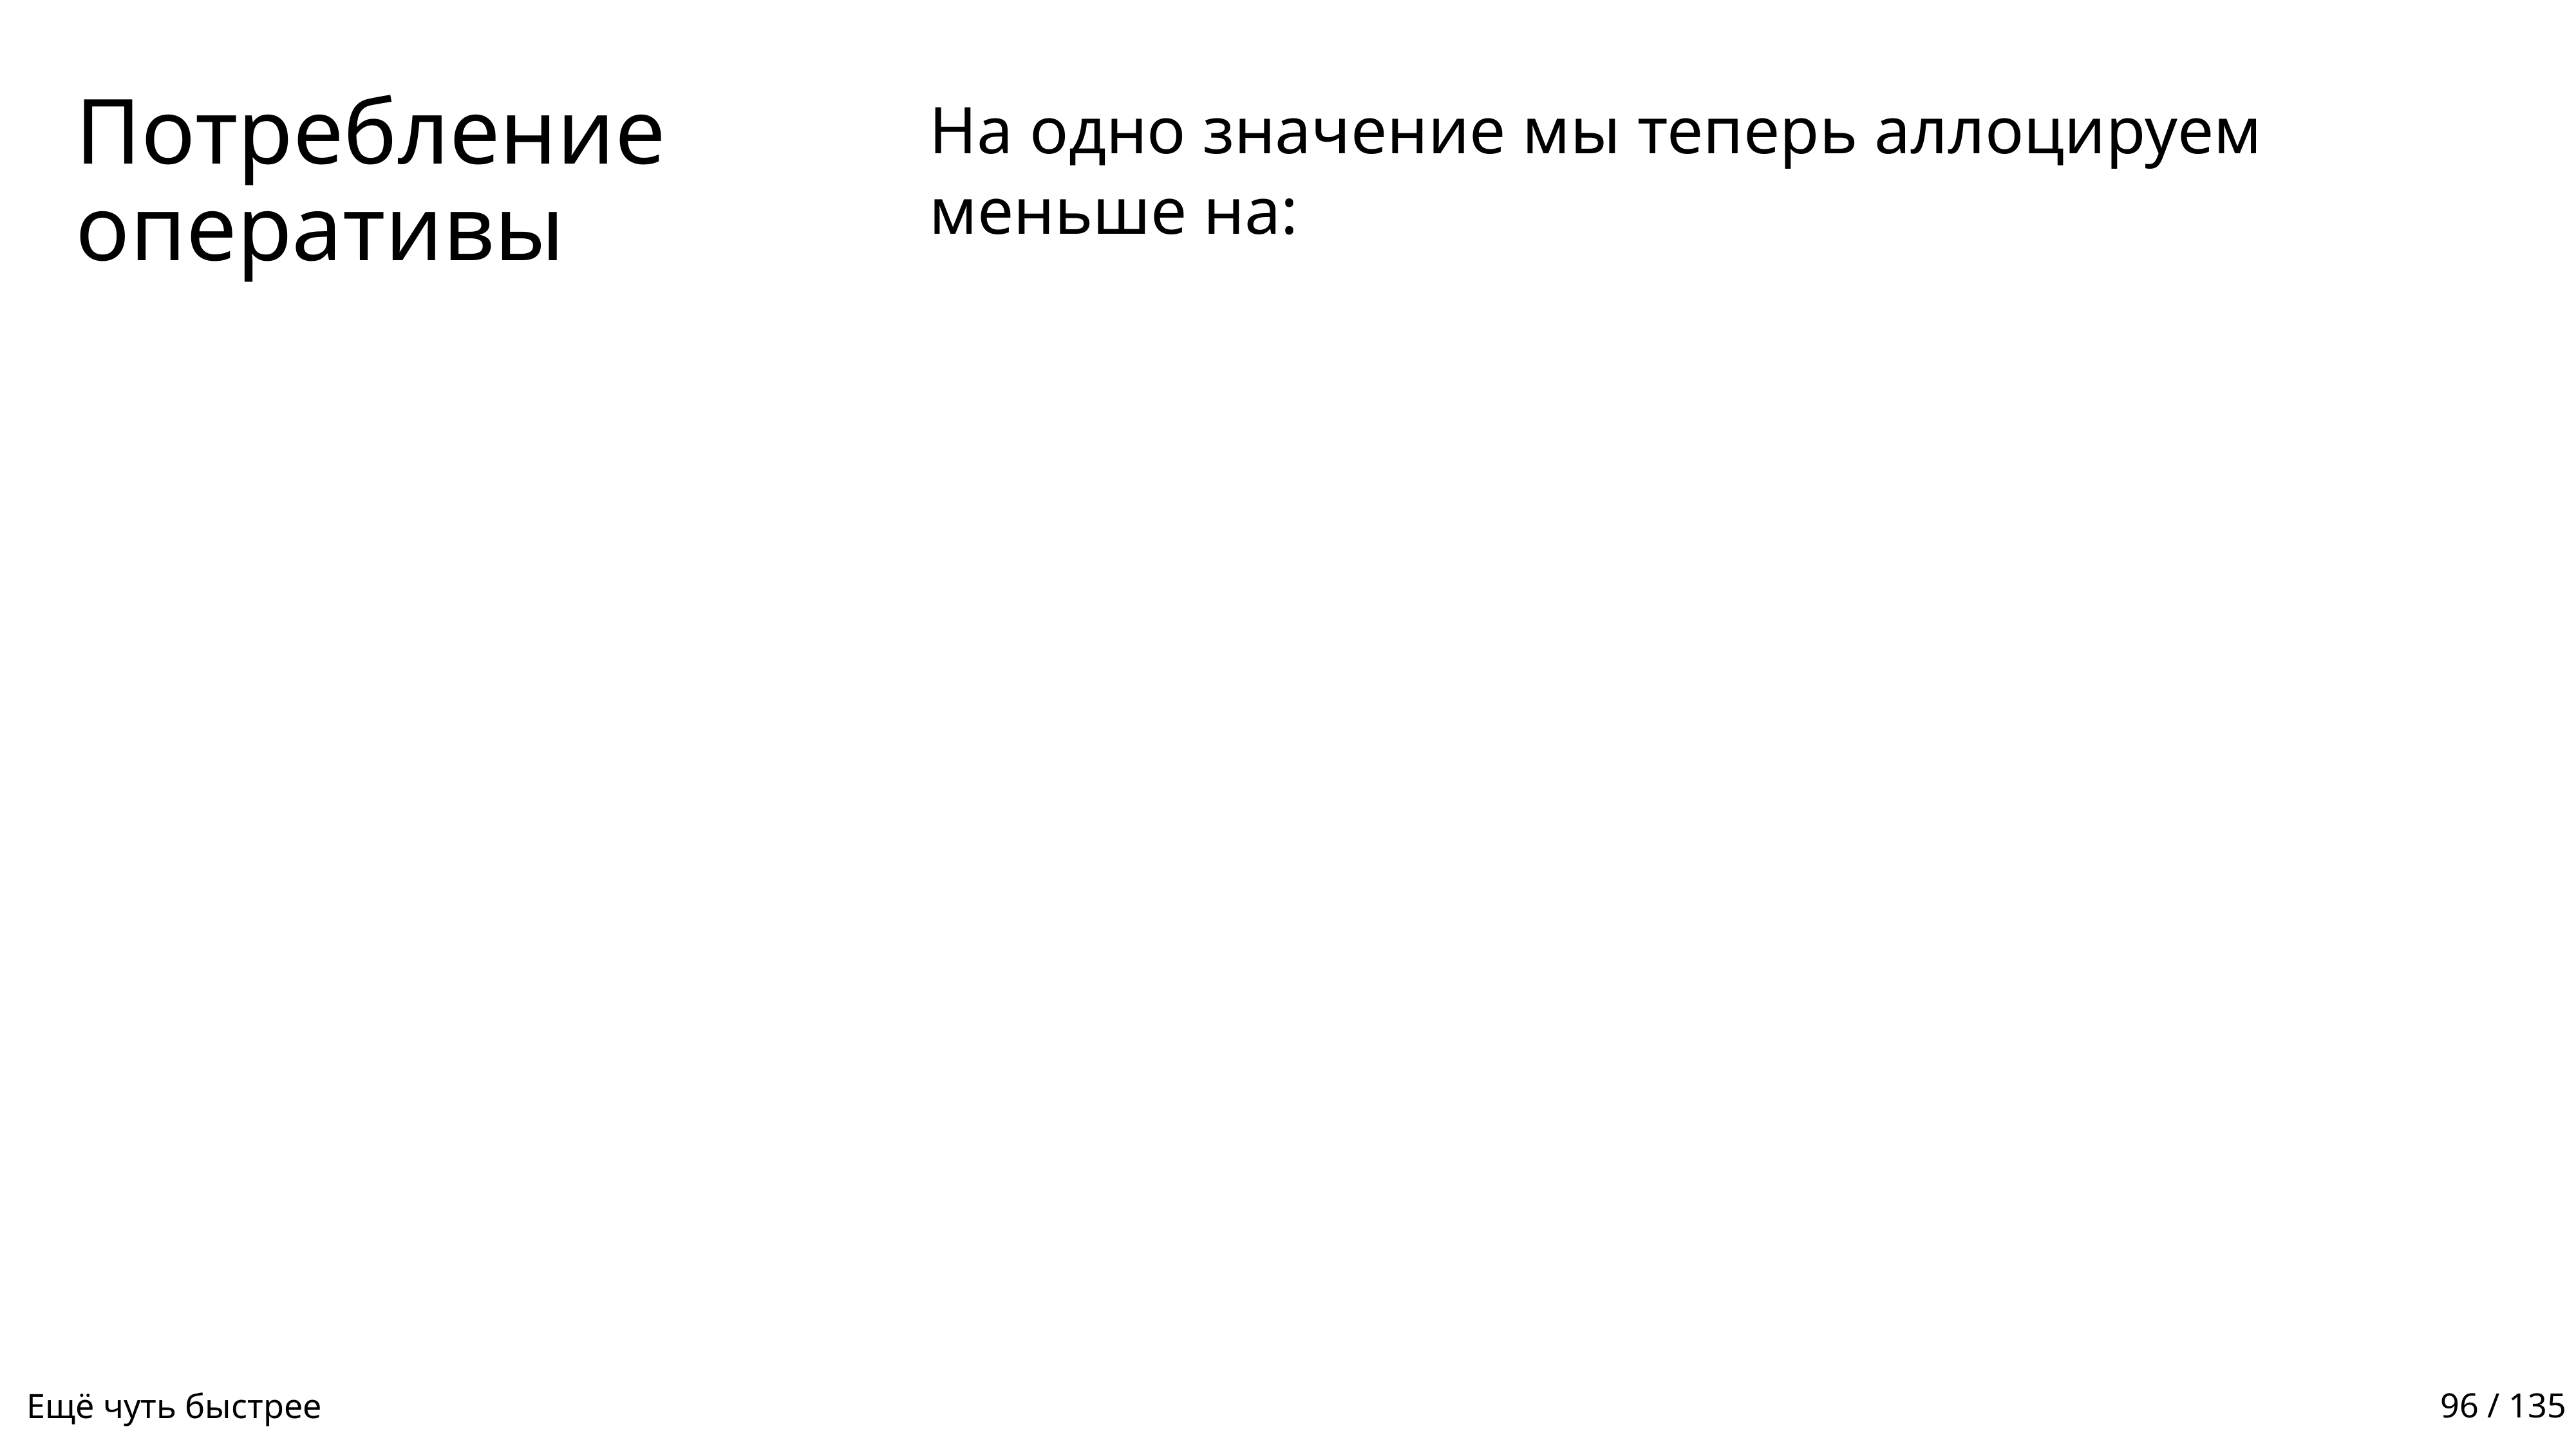

# Потребление оперативы
На одно значение мы теперь аллоцируем меньше на:
Ещё чуть быстрее